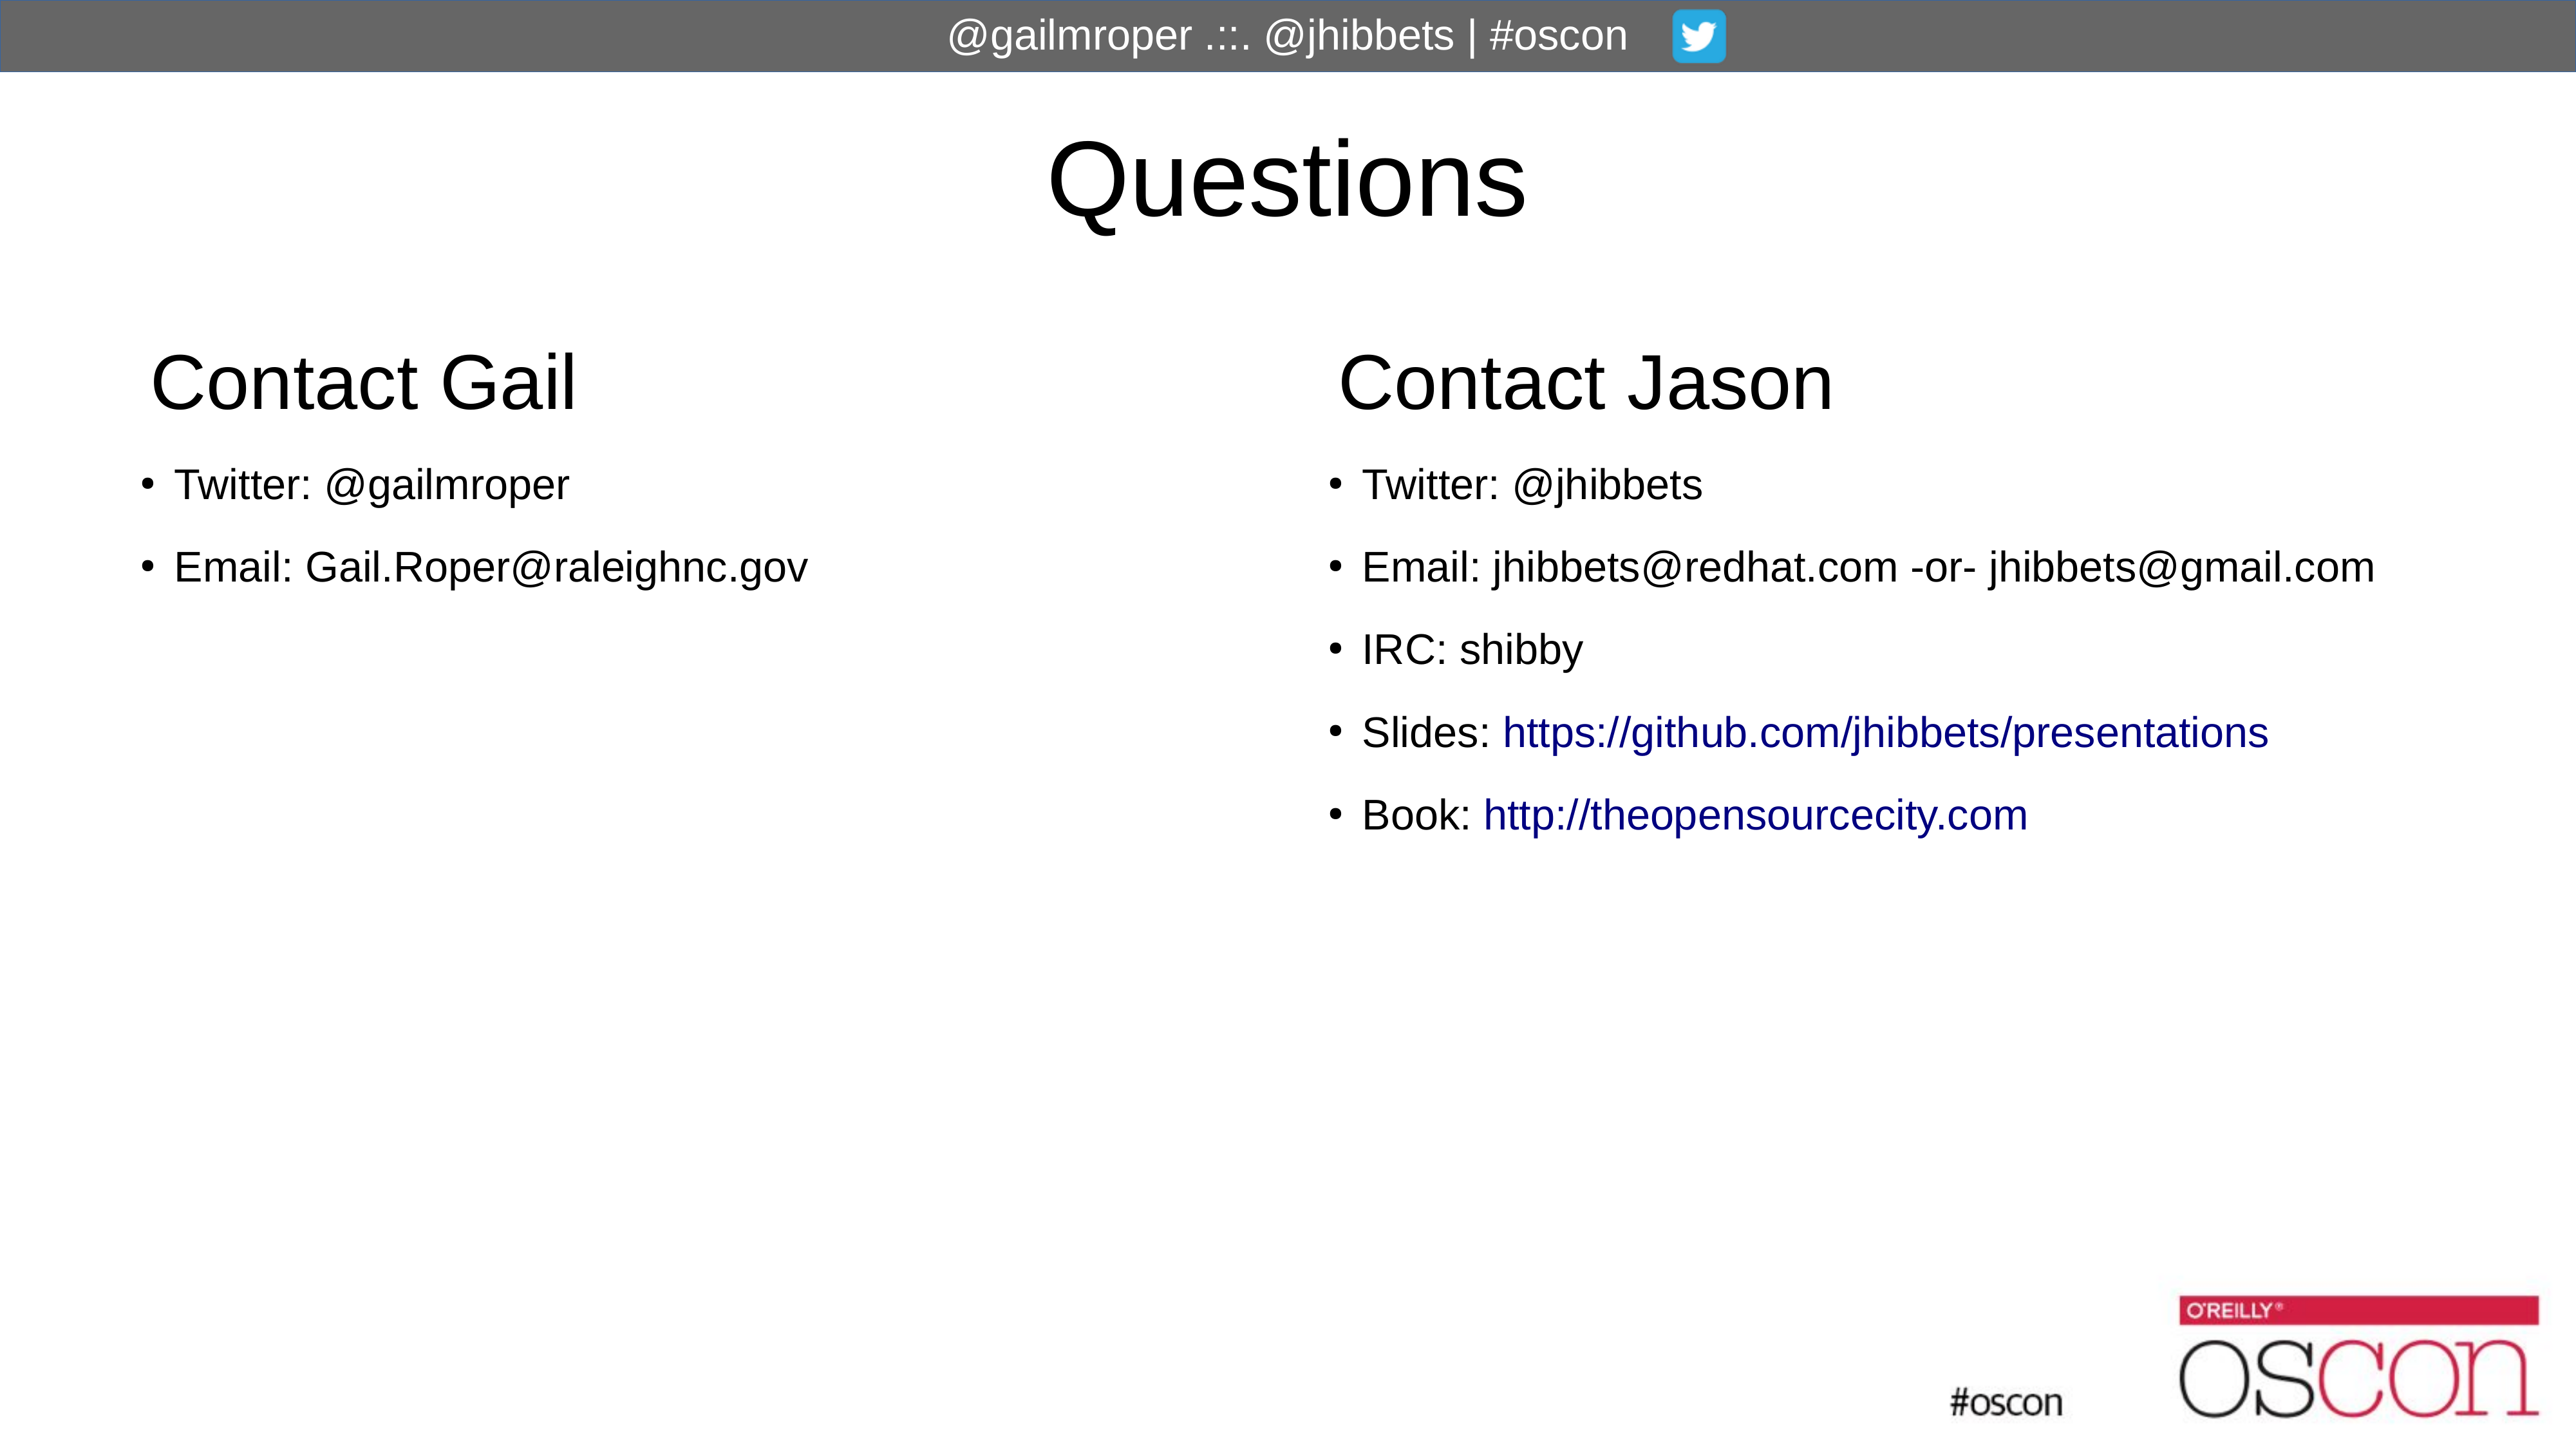

# Questions
 Contact Gail
Twitter: @gailmroper
Email: Gail.Roper@raleighnc.gov
 Contact Jason
Twitter: @jhibbets
Email: jhibbets@redhat.com -or- jhibbets@gmail.com
IRC: shibby
Slides: https://github.com/jhibbets/presentations
Book: http://theopensourcecity.com